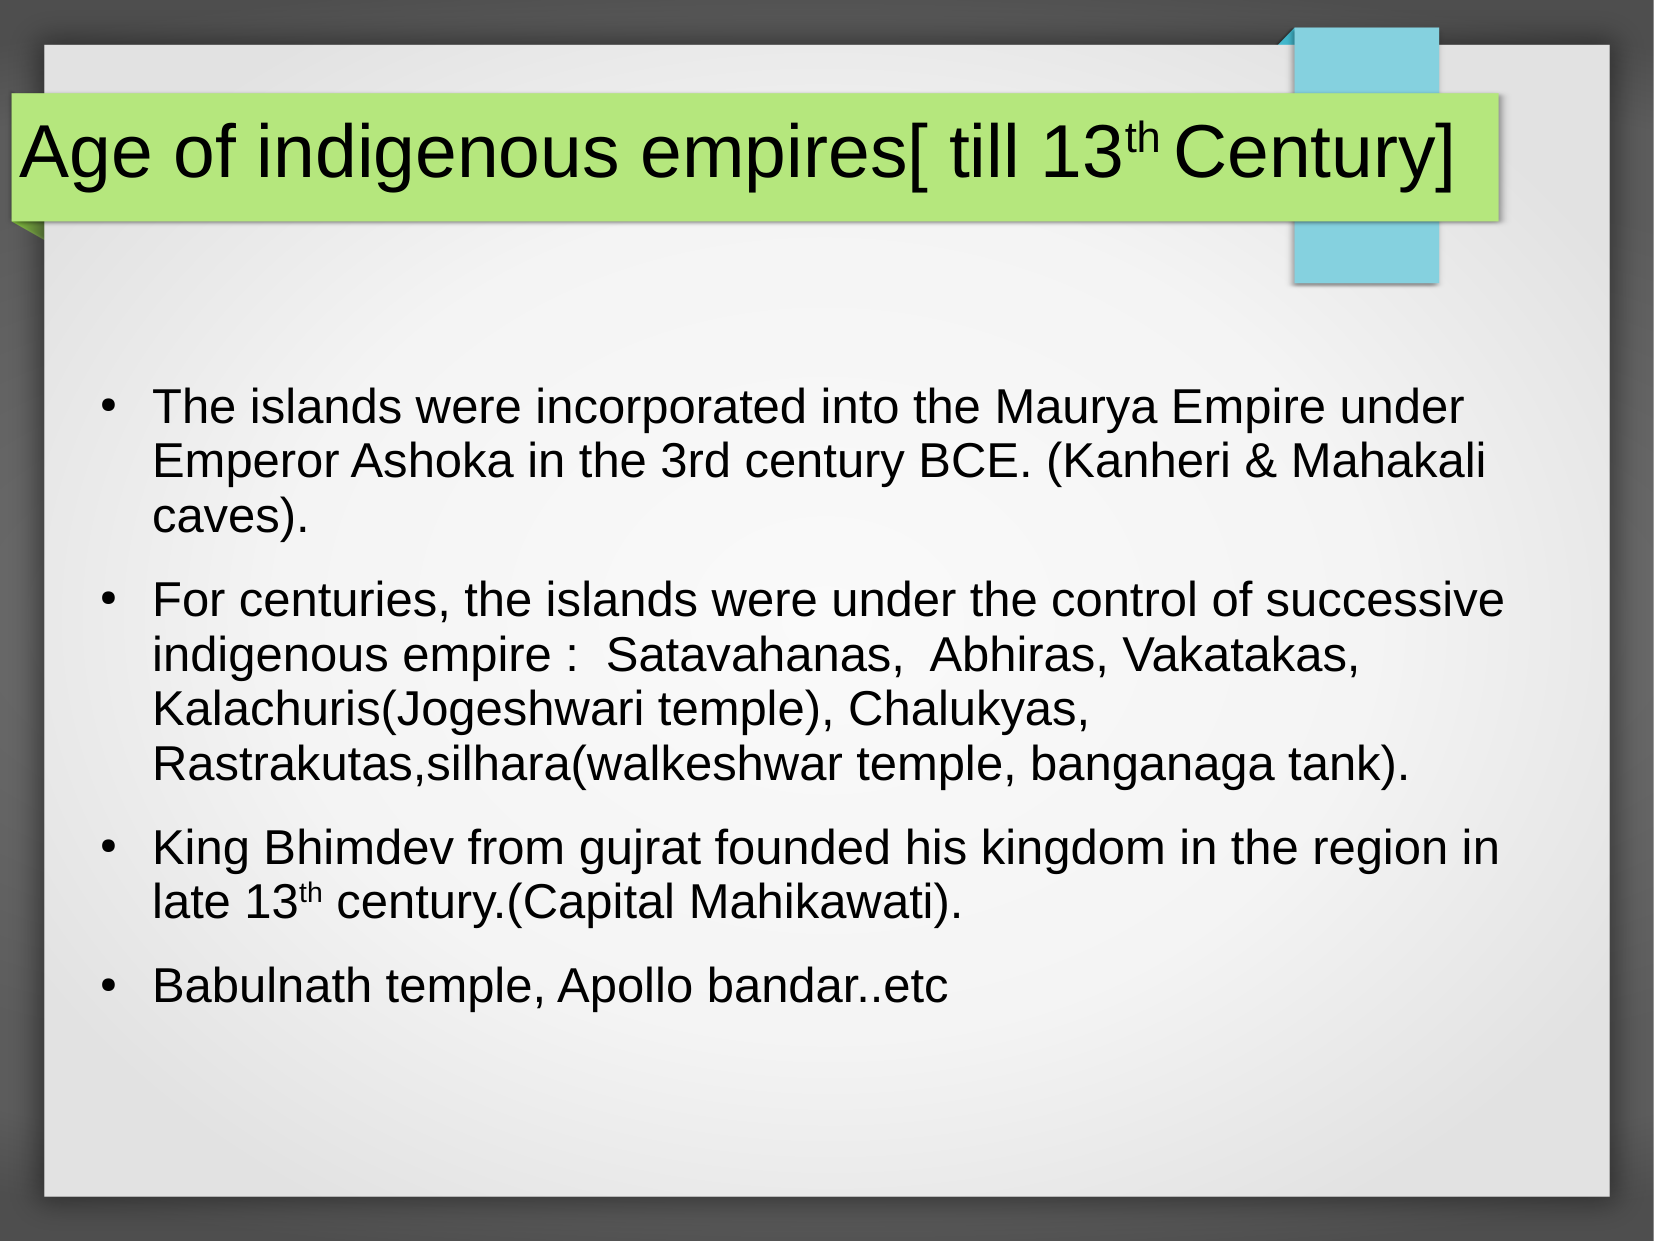

# Age of indigenous empires[ till 13th Century]
The islands were incorporated into the Maurya Empire under Emperor Ashoka in the 3rd century BCE. (Kanheri & Mahakali caves).
For centuries, the islands were under the control of successive indigenous empire : Satavahanas, Abhiras, Vakatakas, Kalachuris(Jogeshwari temple), Chalukyas, Rastrakutas,silhara(walkeshwar temple, banganaga tank).
King Bhimdev from gujrat founded his kingdom in the region in late 13th century.(Capital Mahikawati).
Babulnath temple, Apollo bandar..etc